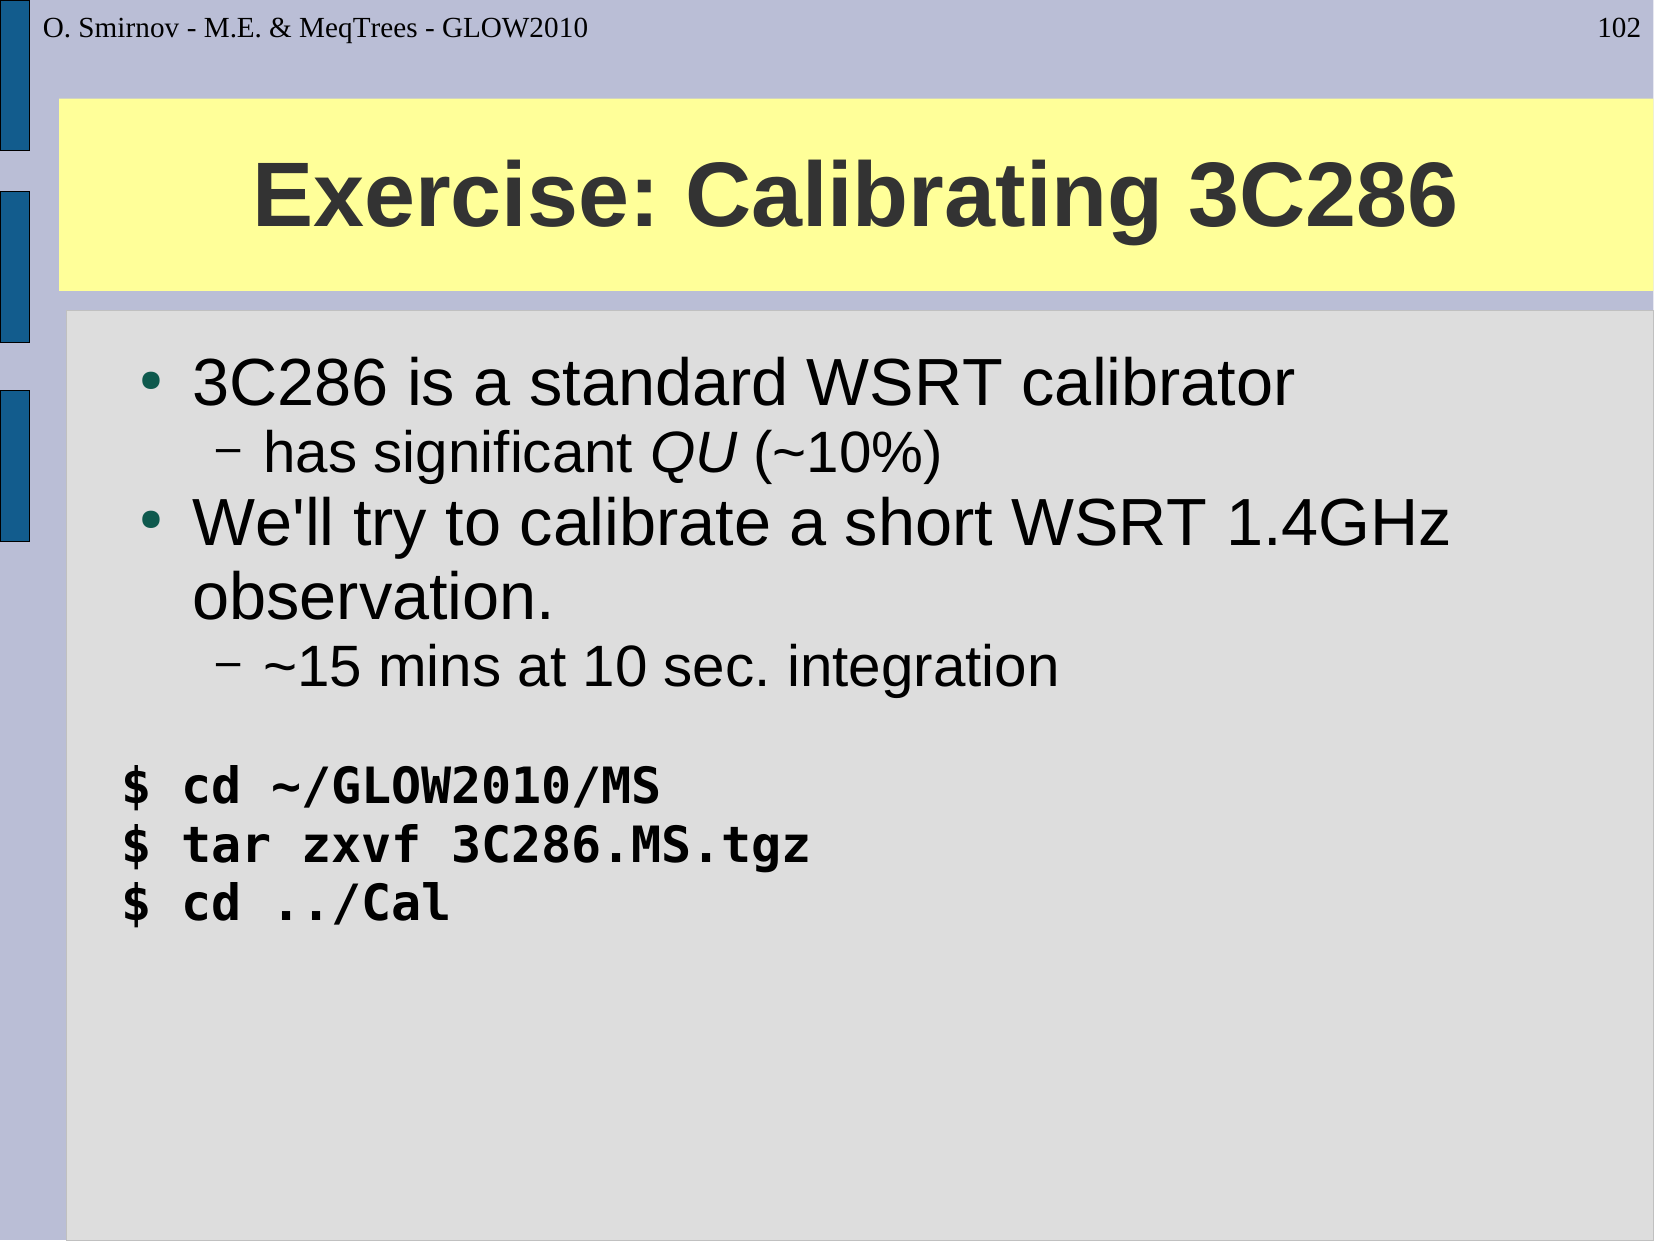

O. Smirnov - M.E. & MeqTrees - GLOW2010
102
Exercise: Calibrating 3C286
# 3C286 is a standard WSRT calibrator
has significant QU (~10%)
We'll try to calibrate a short WSRT 1.4GHz observation.
~15 mins at 10 sec. integration
$ cd ~/GLOW2010/MS
$ tar zxvf 3C286.MS.tgz
$ cd ../Cal